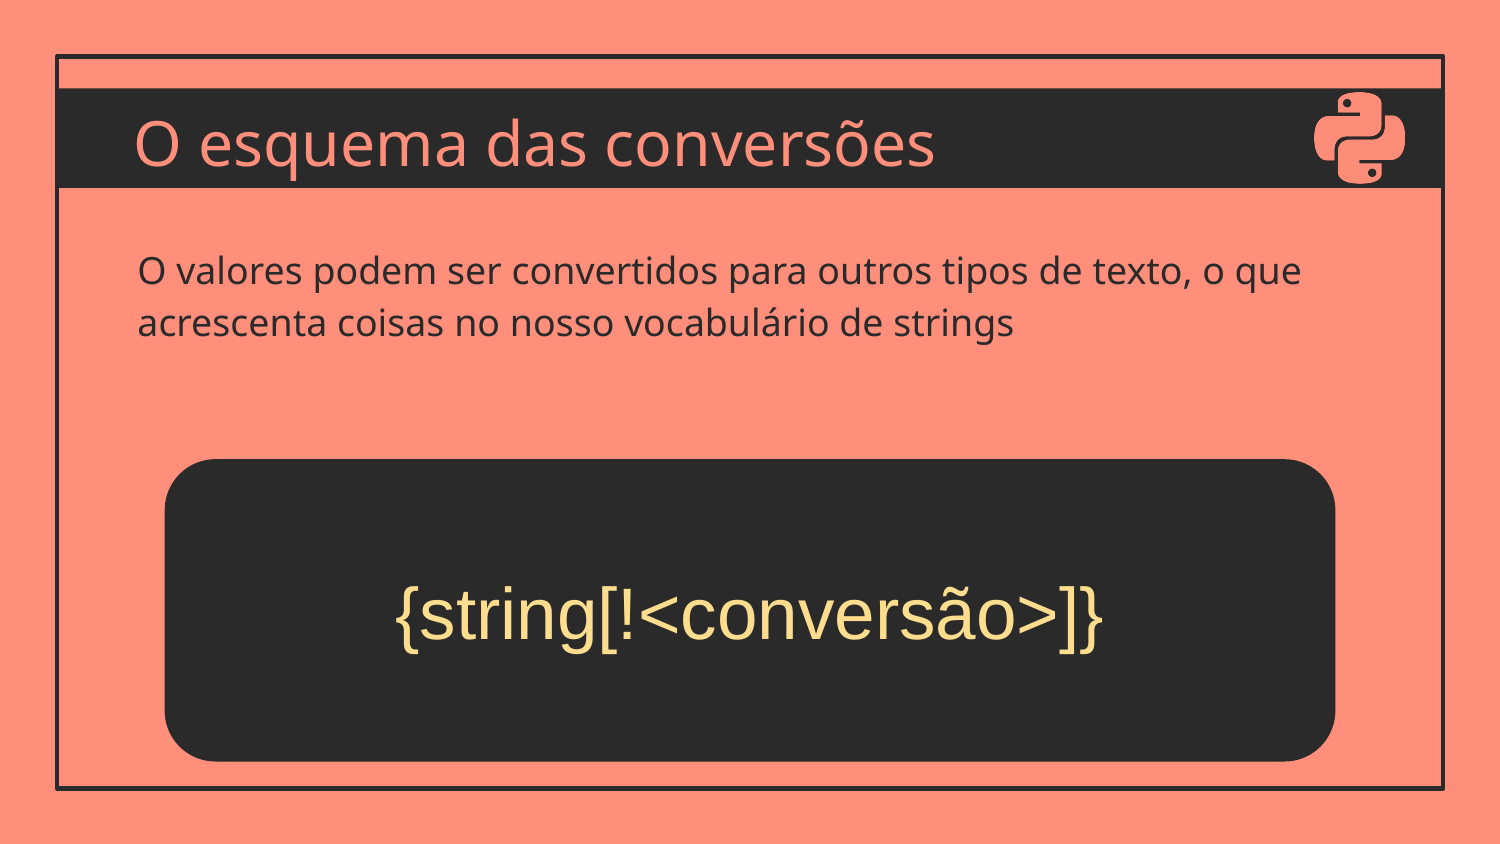

# O esquema das conversões
O valores podem ser convertidos para outros tipos de texto, o que acrescenta coisas no nosso vocabulário de strings
{string[!<conversão>]}